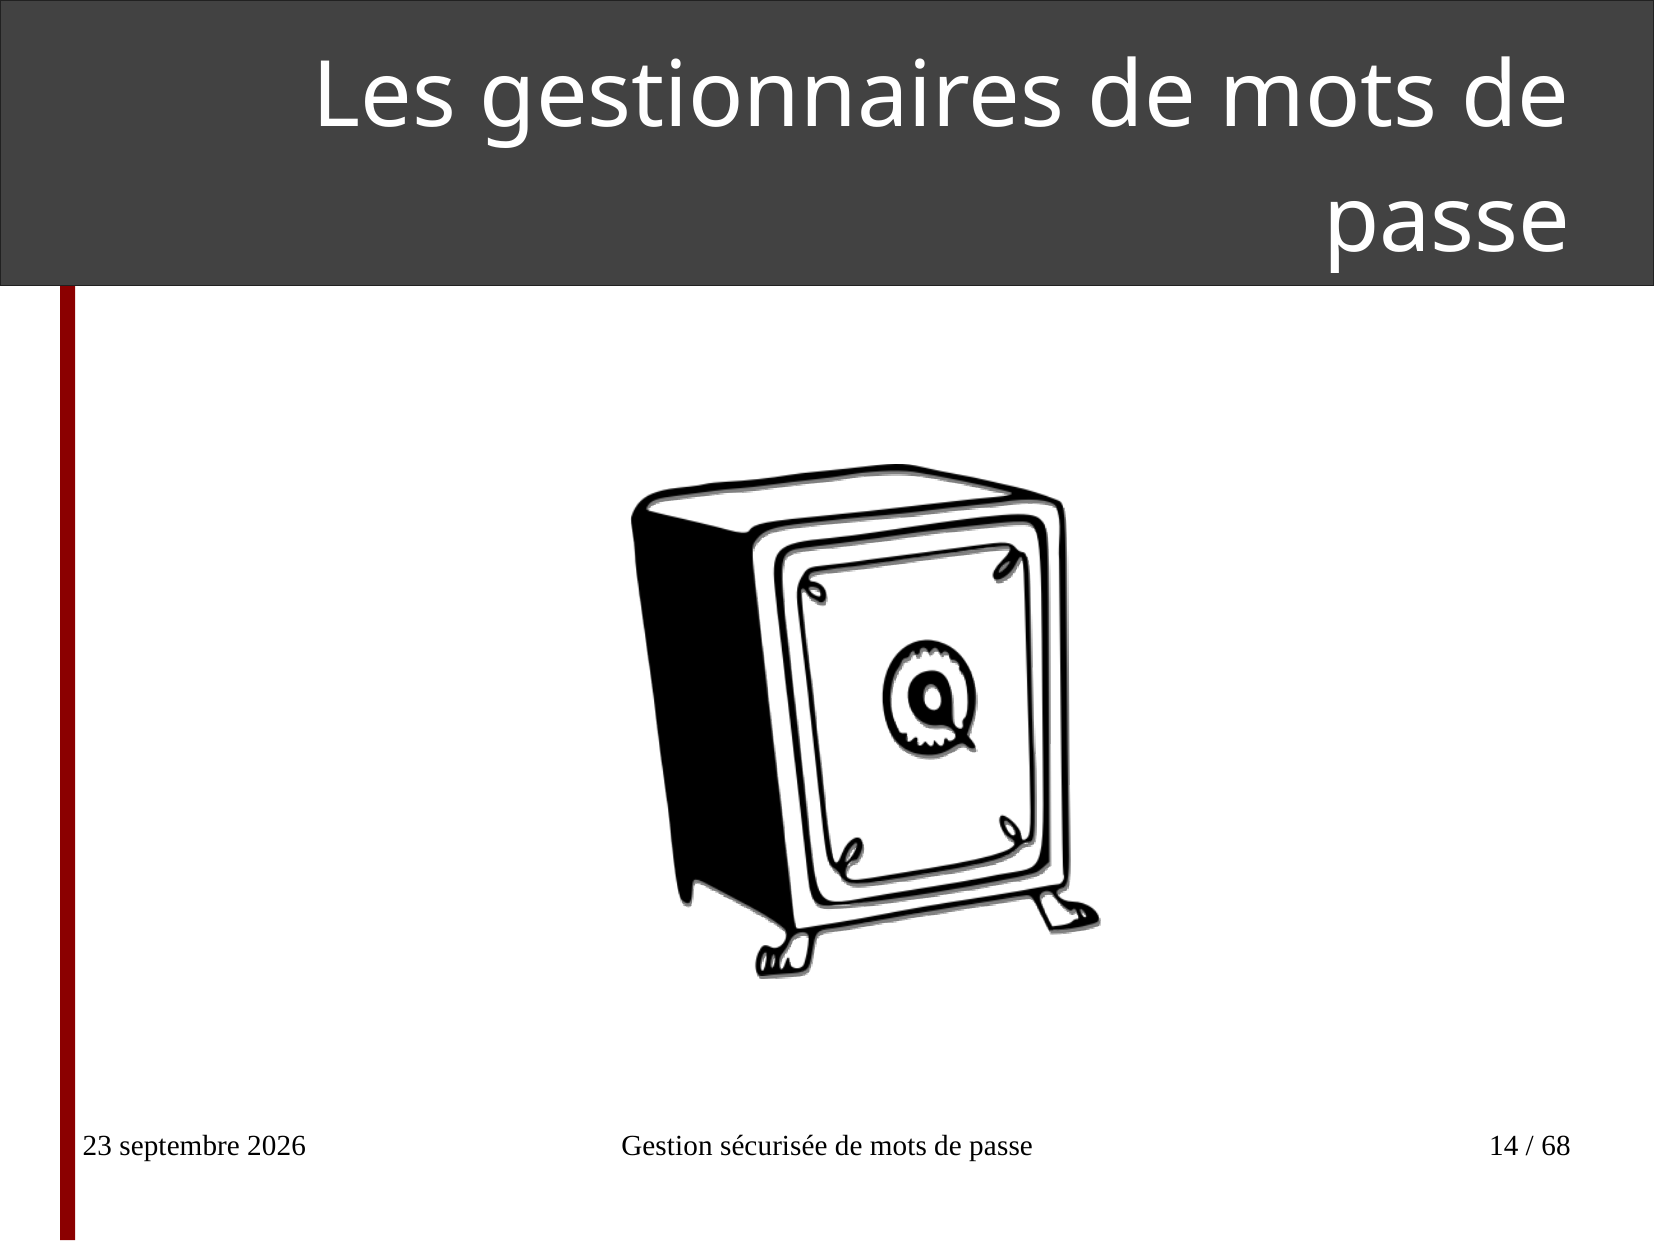

# Les gestionnaires de mots de passe
Gestion sécurisée de mots de passe
14